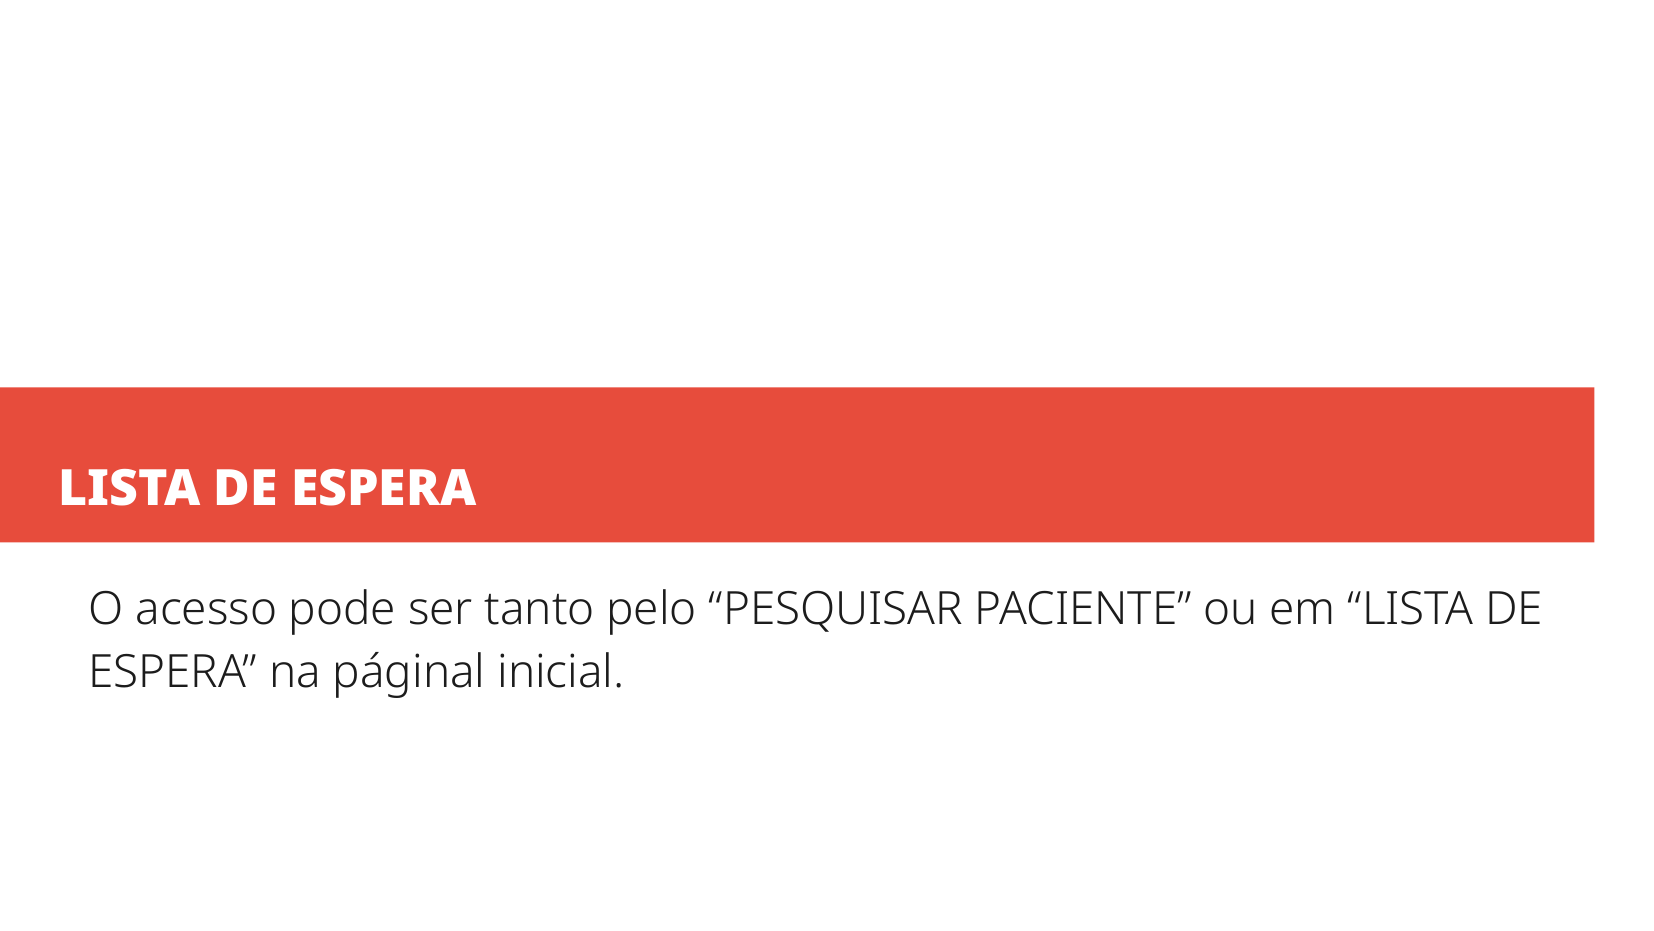

# LISTA DE ESPERA
O acesso pode ser tanto pelo “PESQUISAR PACIENTE” ou em “LISTA DE ESPERA” na páginal inicial.